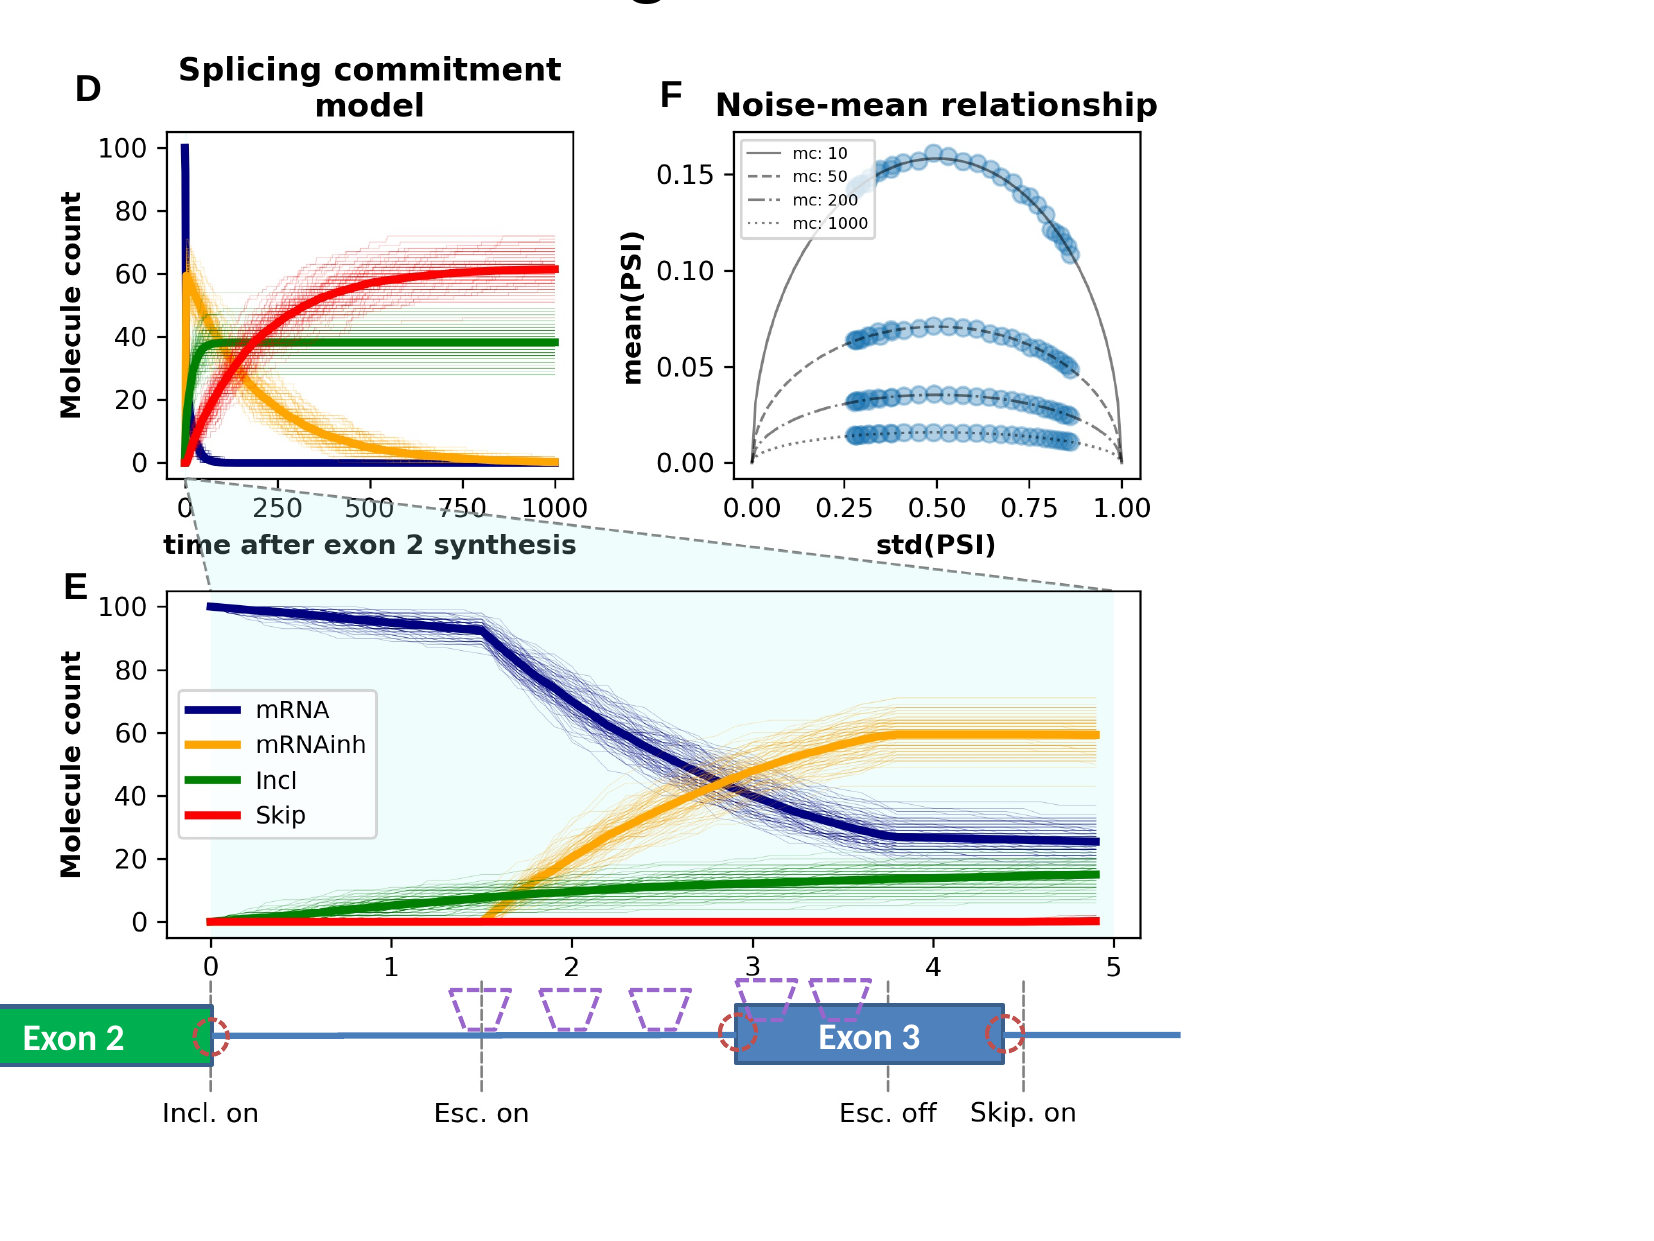

# Figure 5 DEF
D
F
E
Exon 3
Exon 2